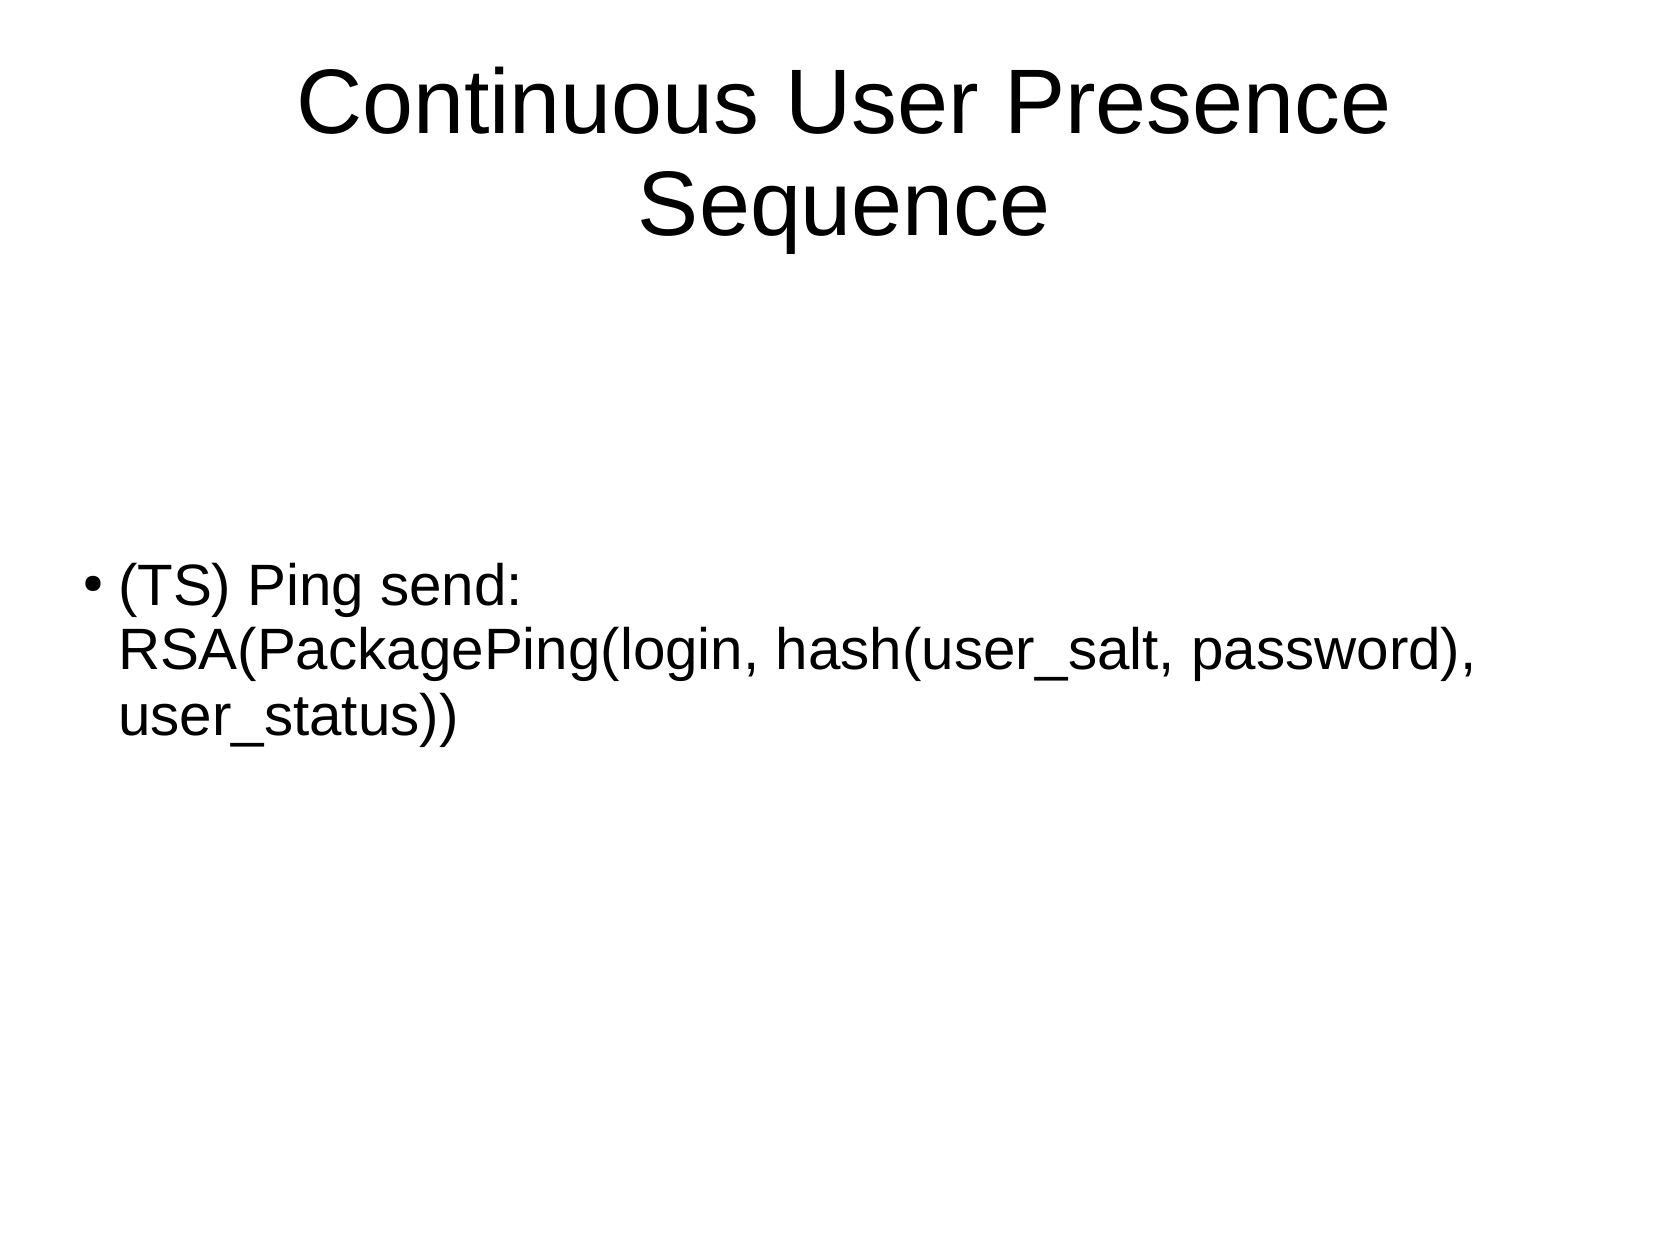

# Continuous User Presence Sequence
(TS) Ping send:
RSA(PackagePing(login, hash(user_salt, password), user_status))